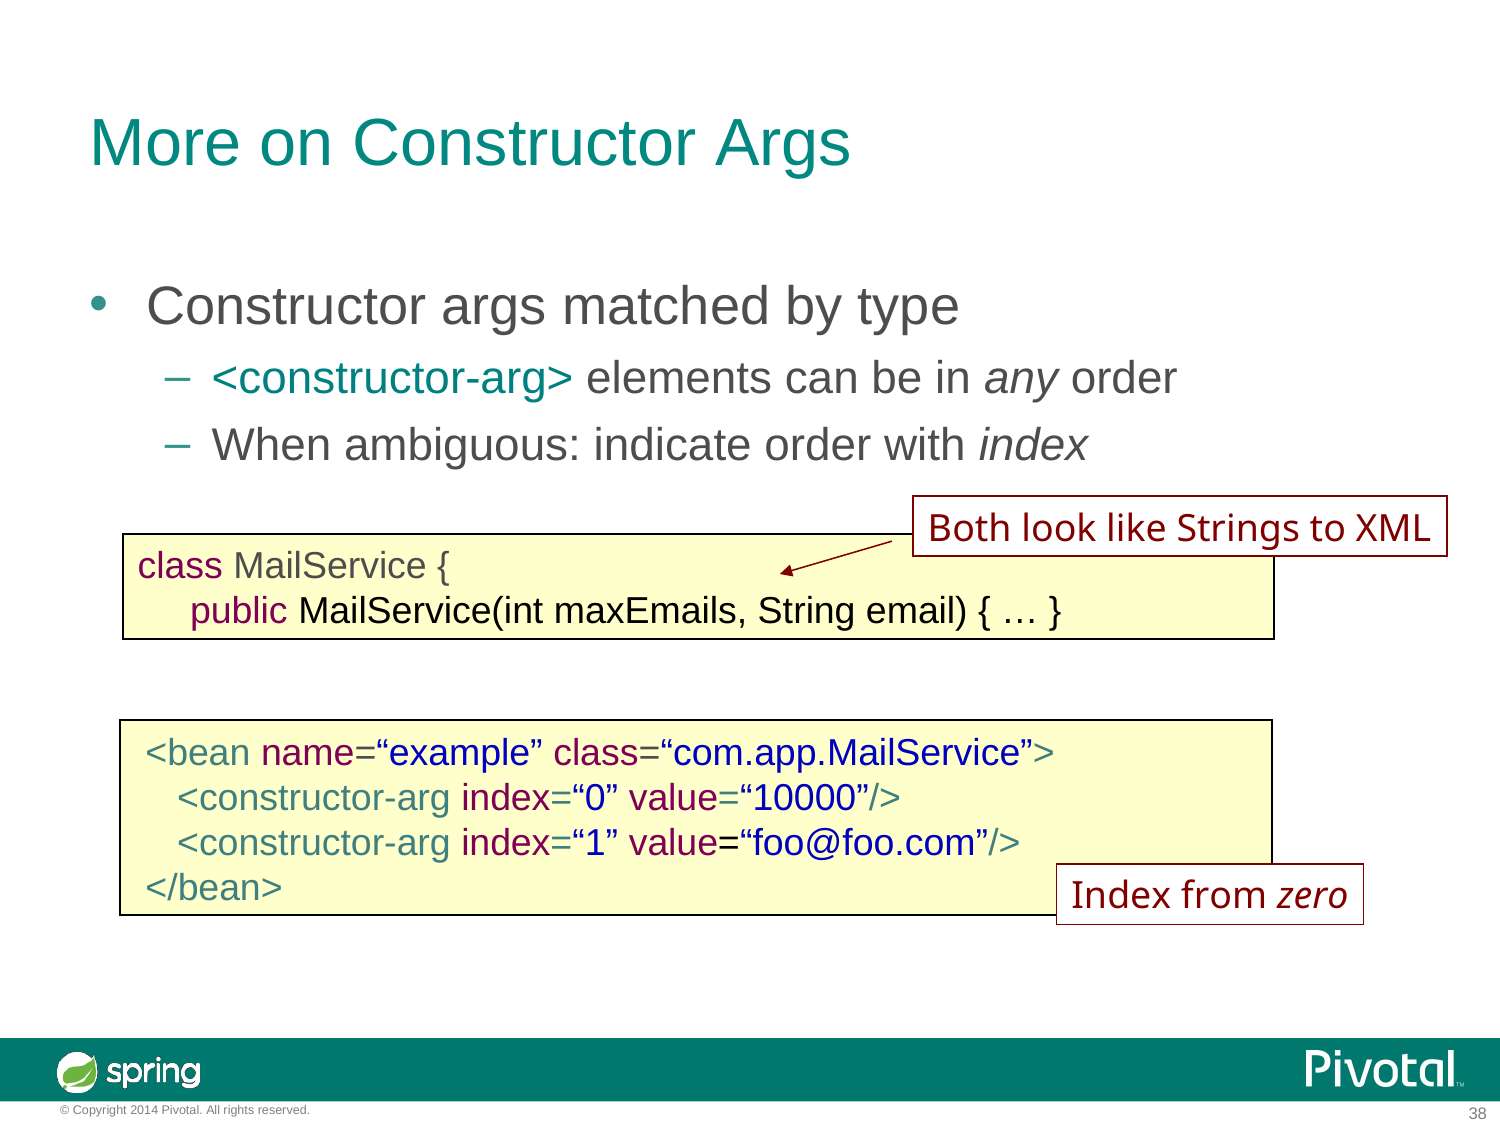

# More on Constructor Args
Constructor args matched by type
<constructor-arg> elements can be in any order
When ambiguous: indicate order with index
Both look like Strings to XML
class MailService {
 public MailService(int maxEmails, String email) { … }
 <bean name=“example” class=“com.app.MailService”>
 <constructor-arg index=“0” value=“10000”/>
 <constructor-arg index=“1” value=“foo@foo.com”/>
 </bean>
Index from zero